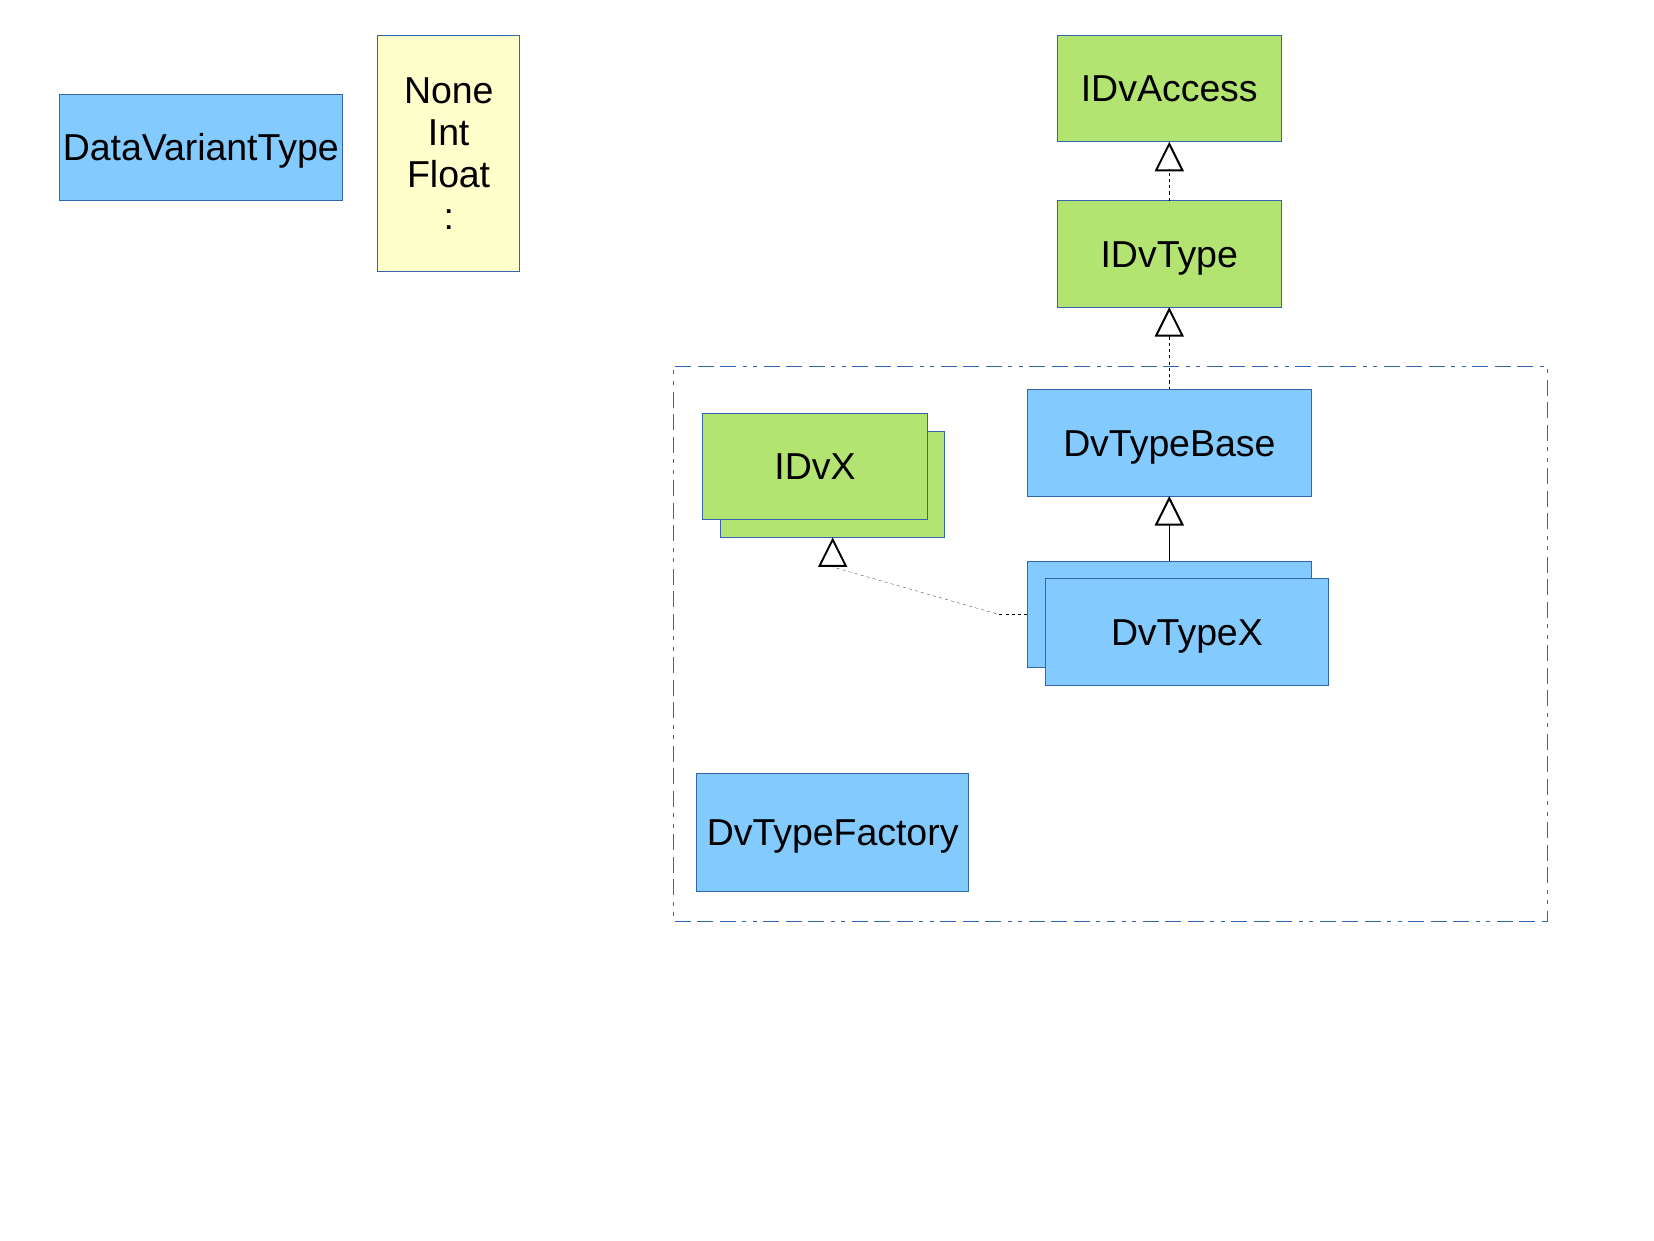

None
Int
Float
:
IDvAccess
DataVariantType
IDvType
DvTypeBase
IDvX
IDvX
DvTypeX
DvTypeX
DvTypeFactory